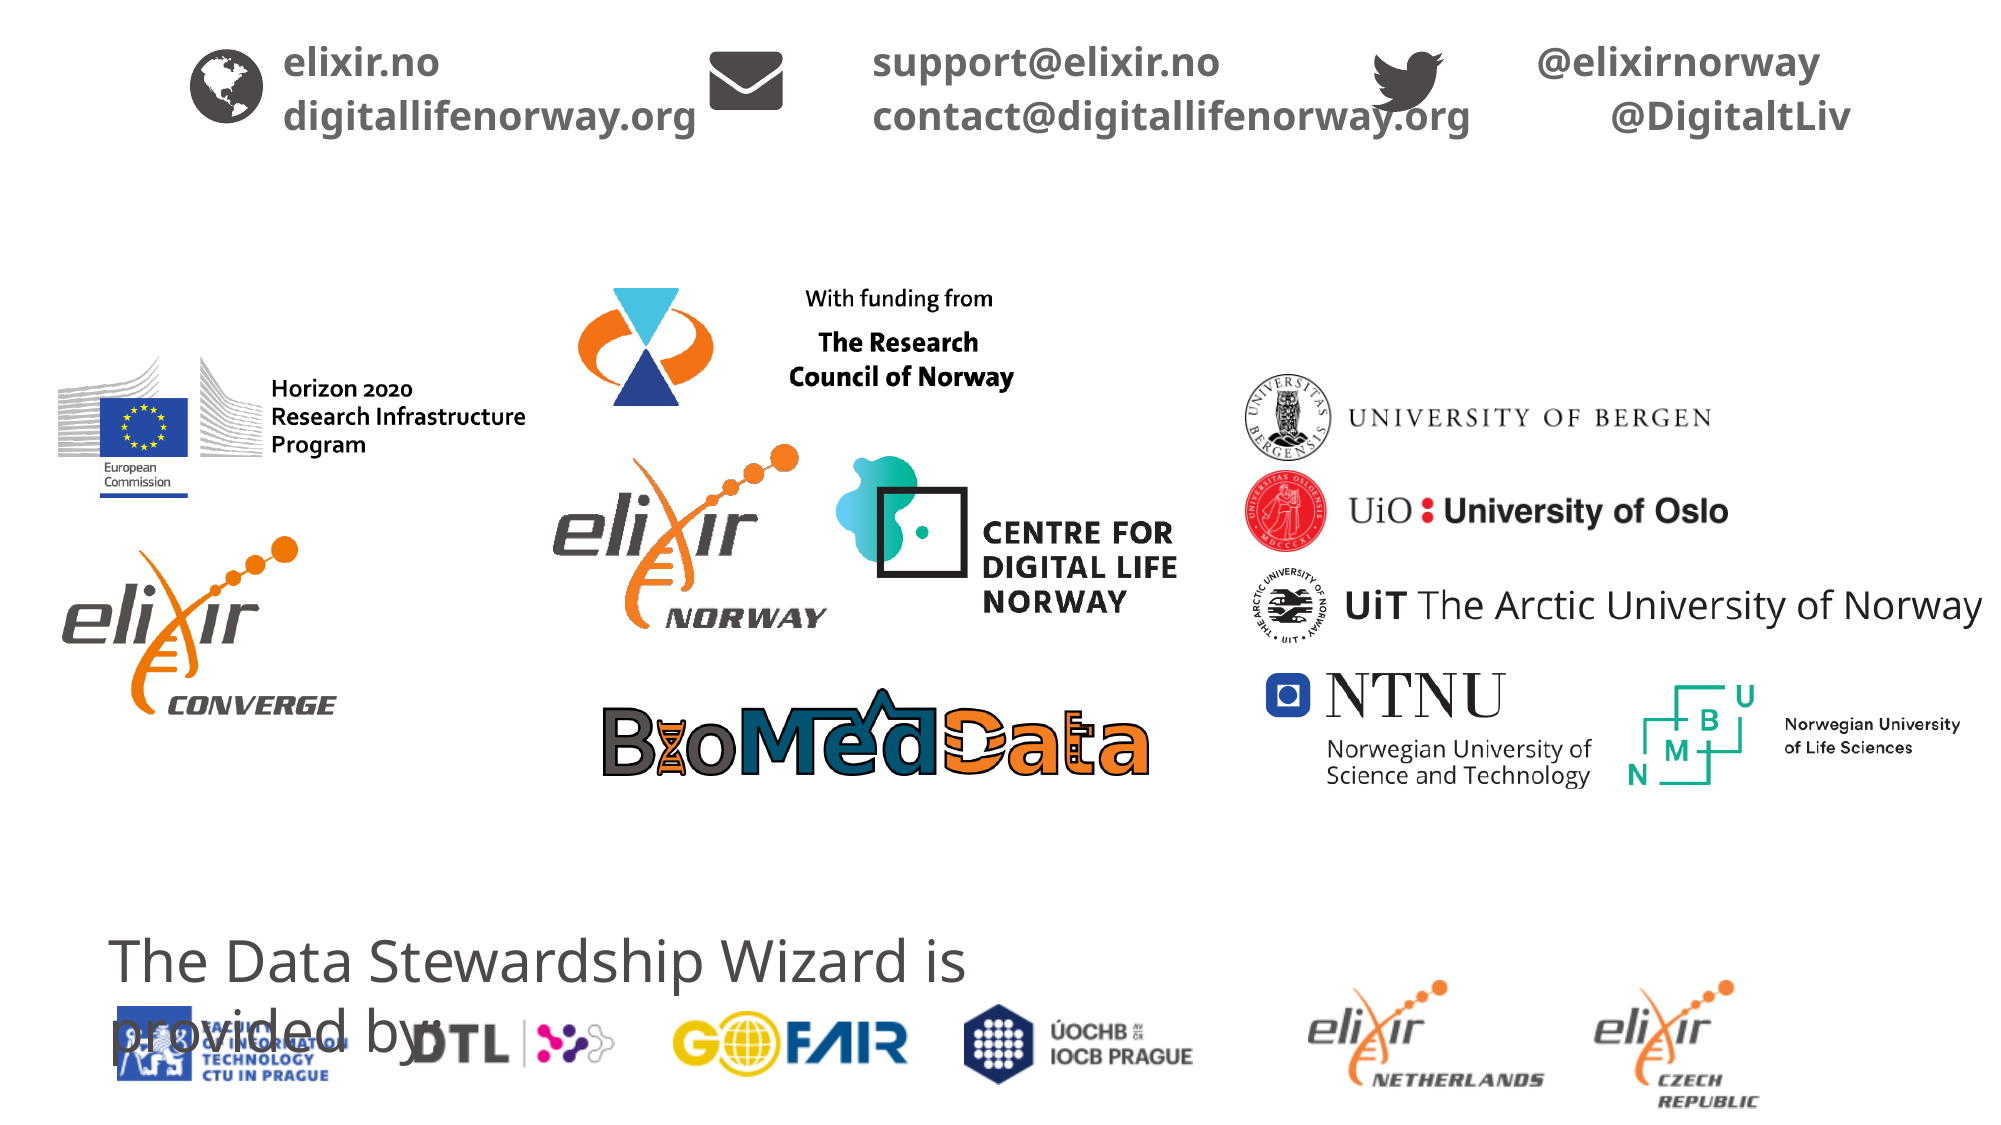

elixir.no						support@elixir.no					@elixirnorway
digitallifenorway.org			contact@digitallifenorway.org		@DigitaltLiv
The Data Stewardship Wizard is provided by: